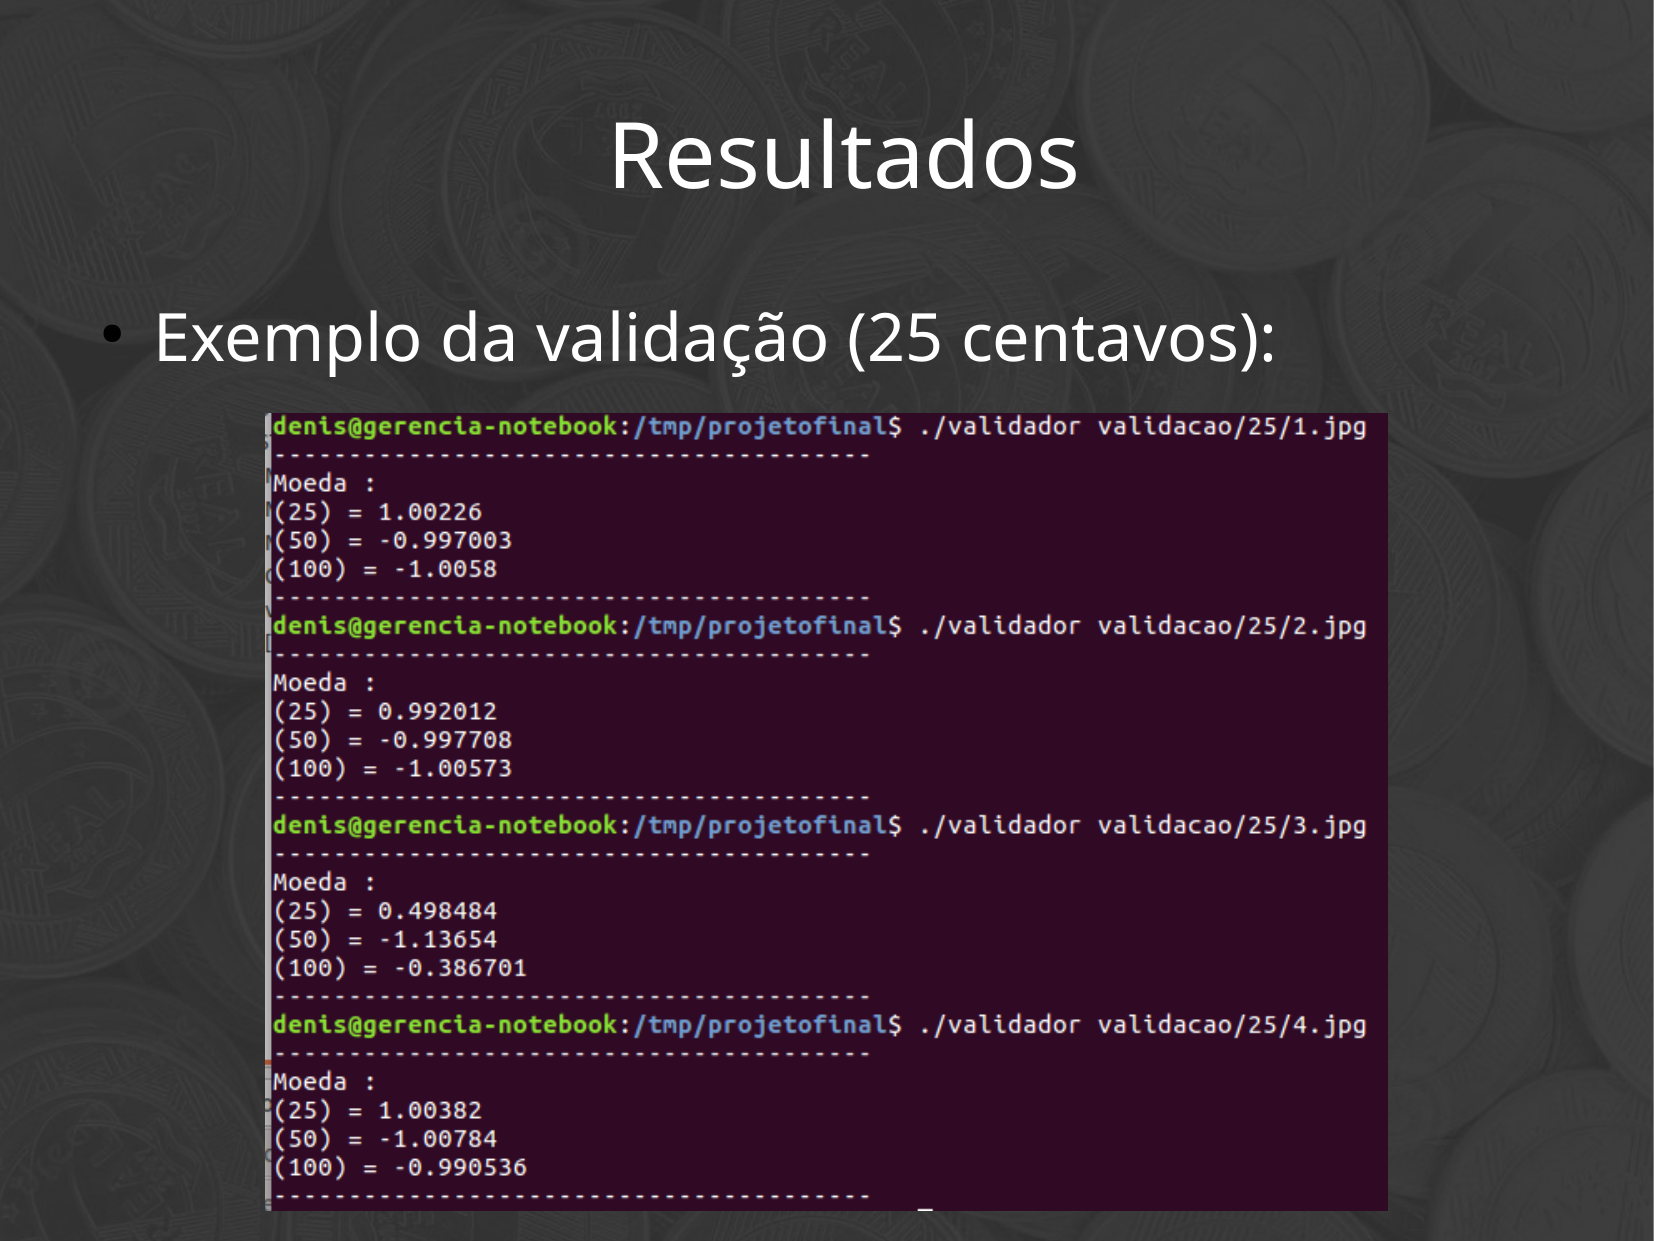

# Resultados
Exemplo da validação (25 centavos):